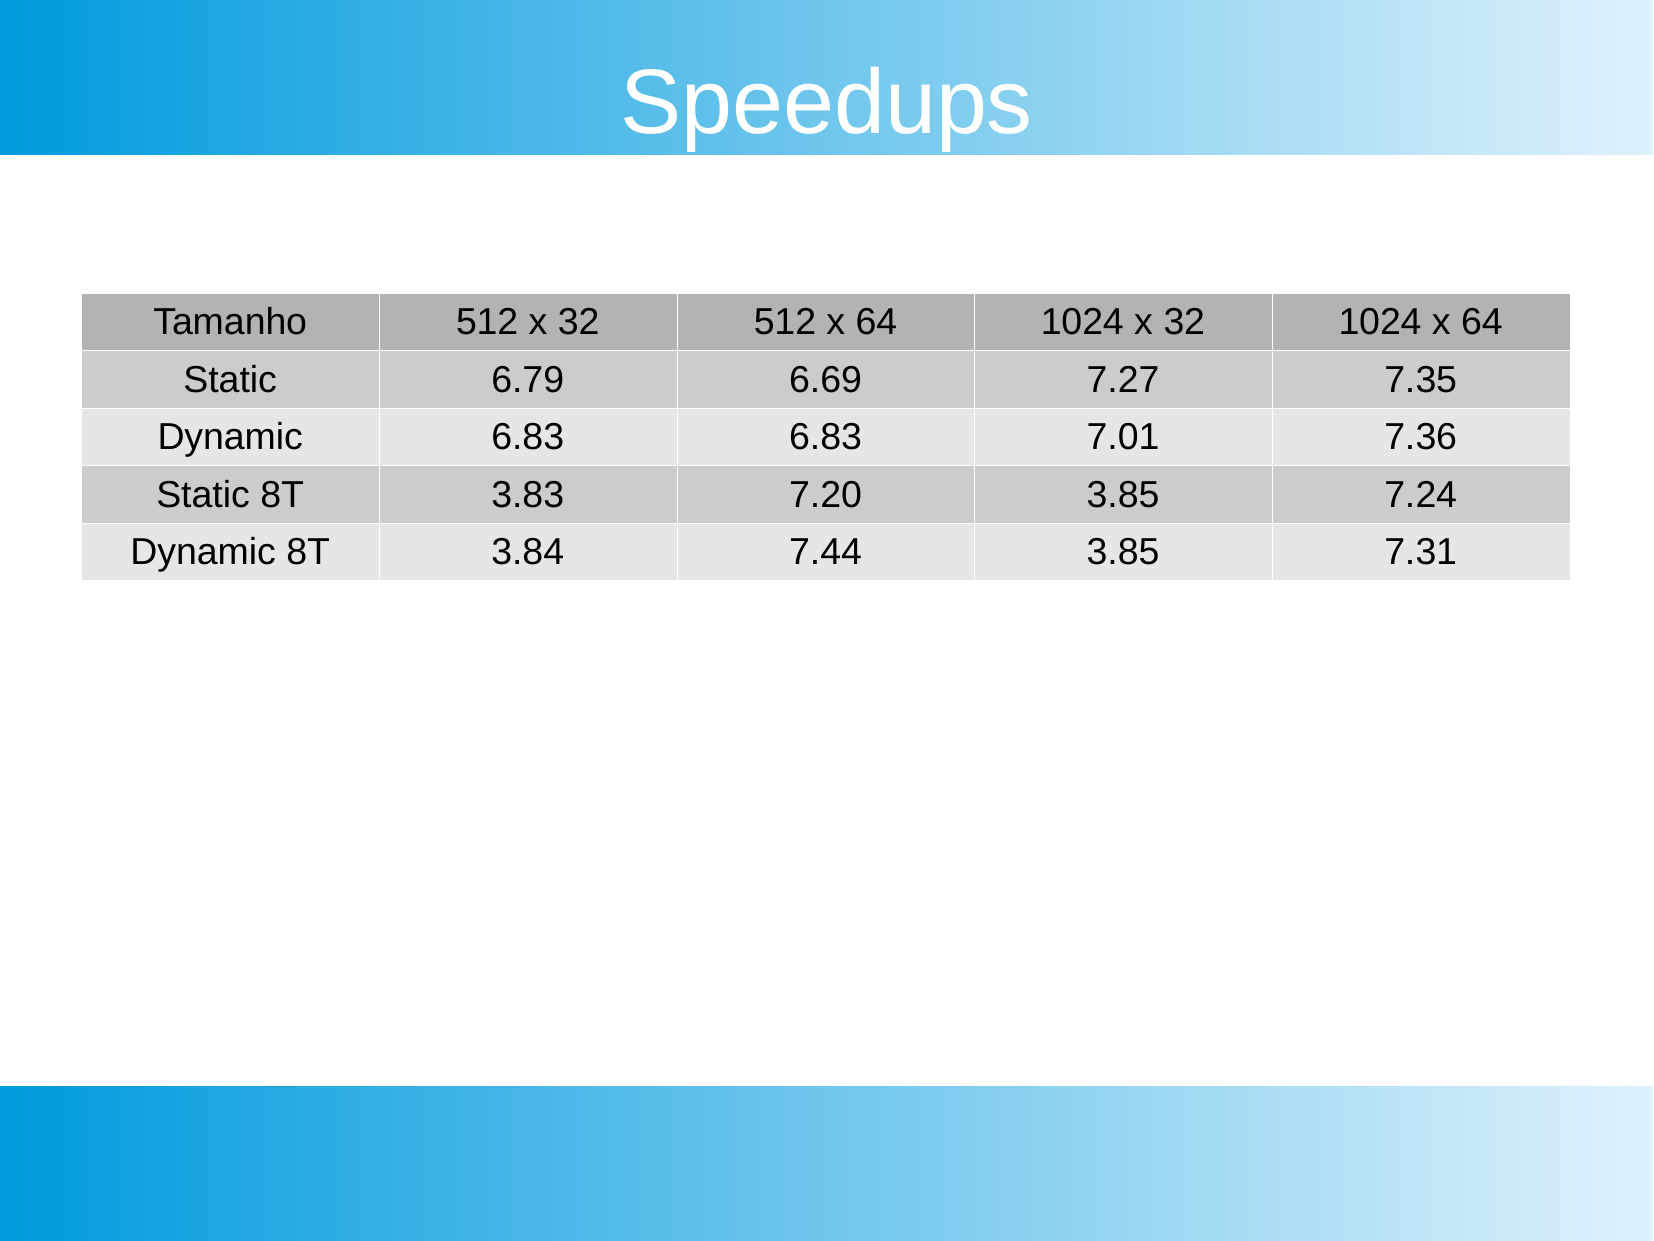

# Speedups
| Tamanho | 512 x 32 | 512 x 64 | 1024 x 32 | 1024 x 64 |
| --- | --- | --- | --- | --- |
| Static | 6.79 | 6.69 | 7.27 | 7.35 |
| Dynamic | 6.83 | 6.83 | 7.01 | 7.36 |
| Static 8T | 3.83 | 7.20 | 3.85 | 7.24 |
| Dynamic 8T | 3.84 | 7.44 | 3.85 | 7.31 |